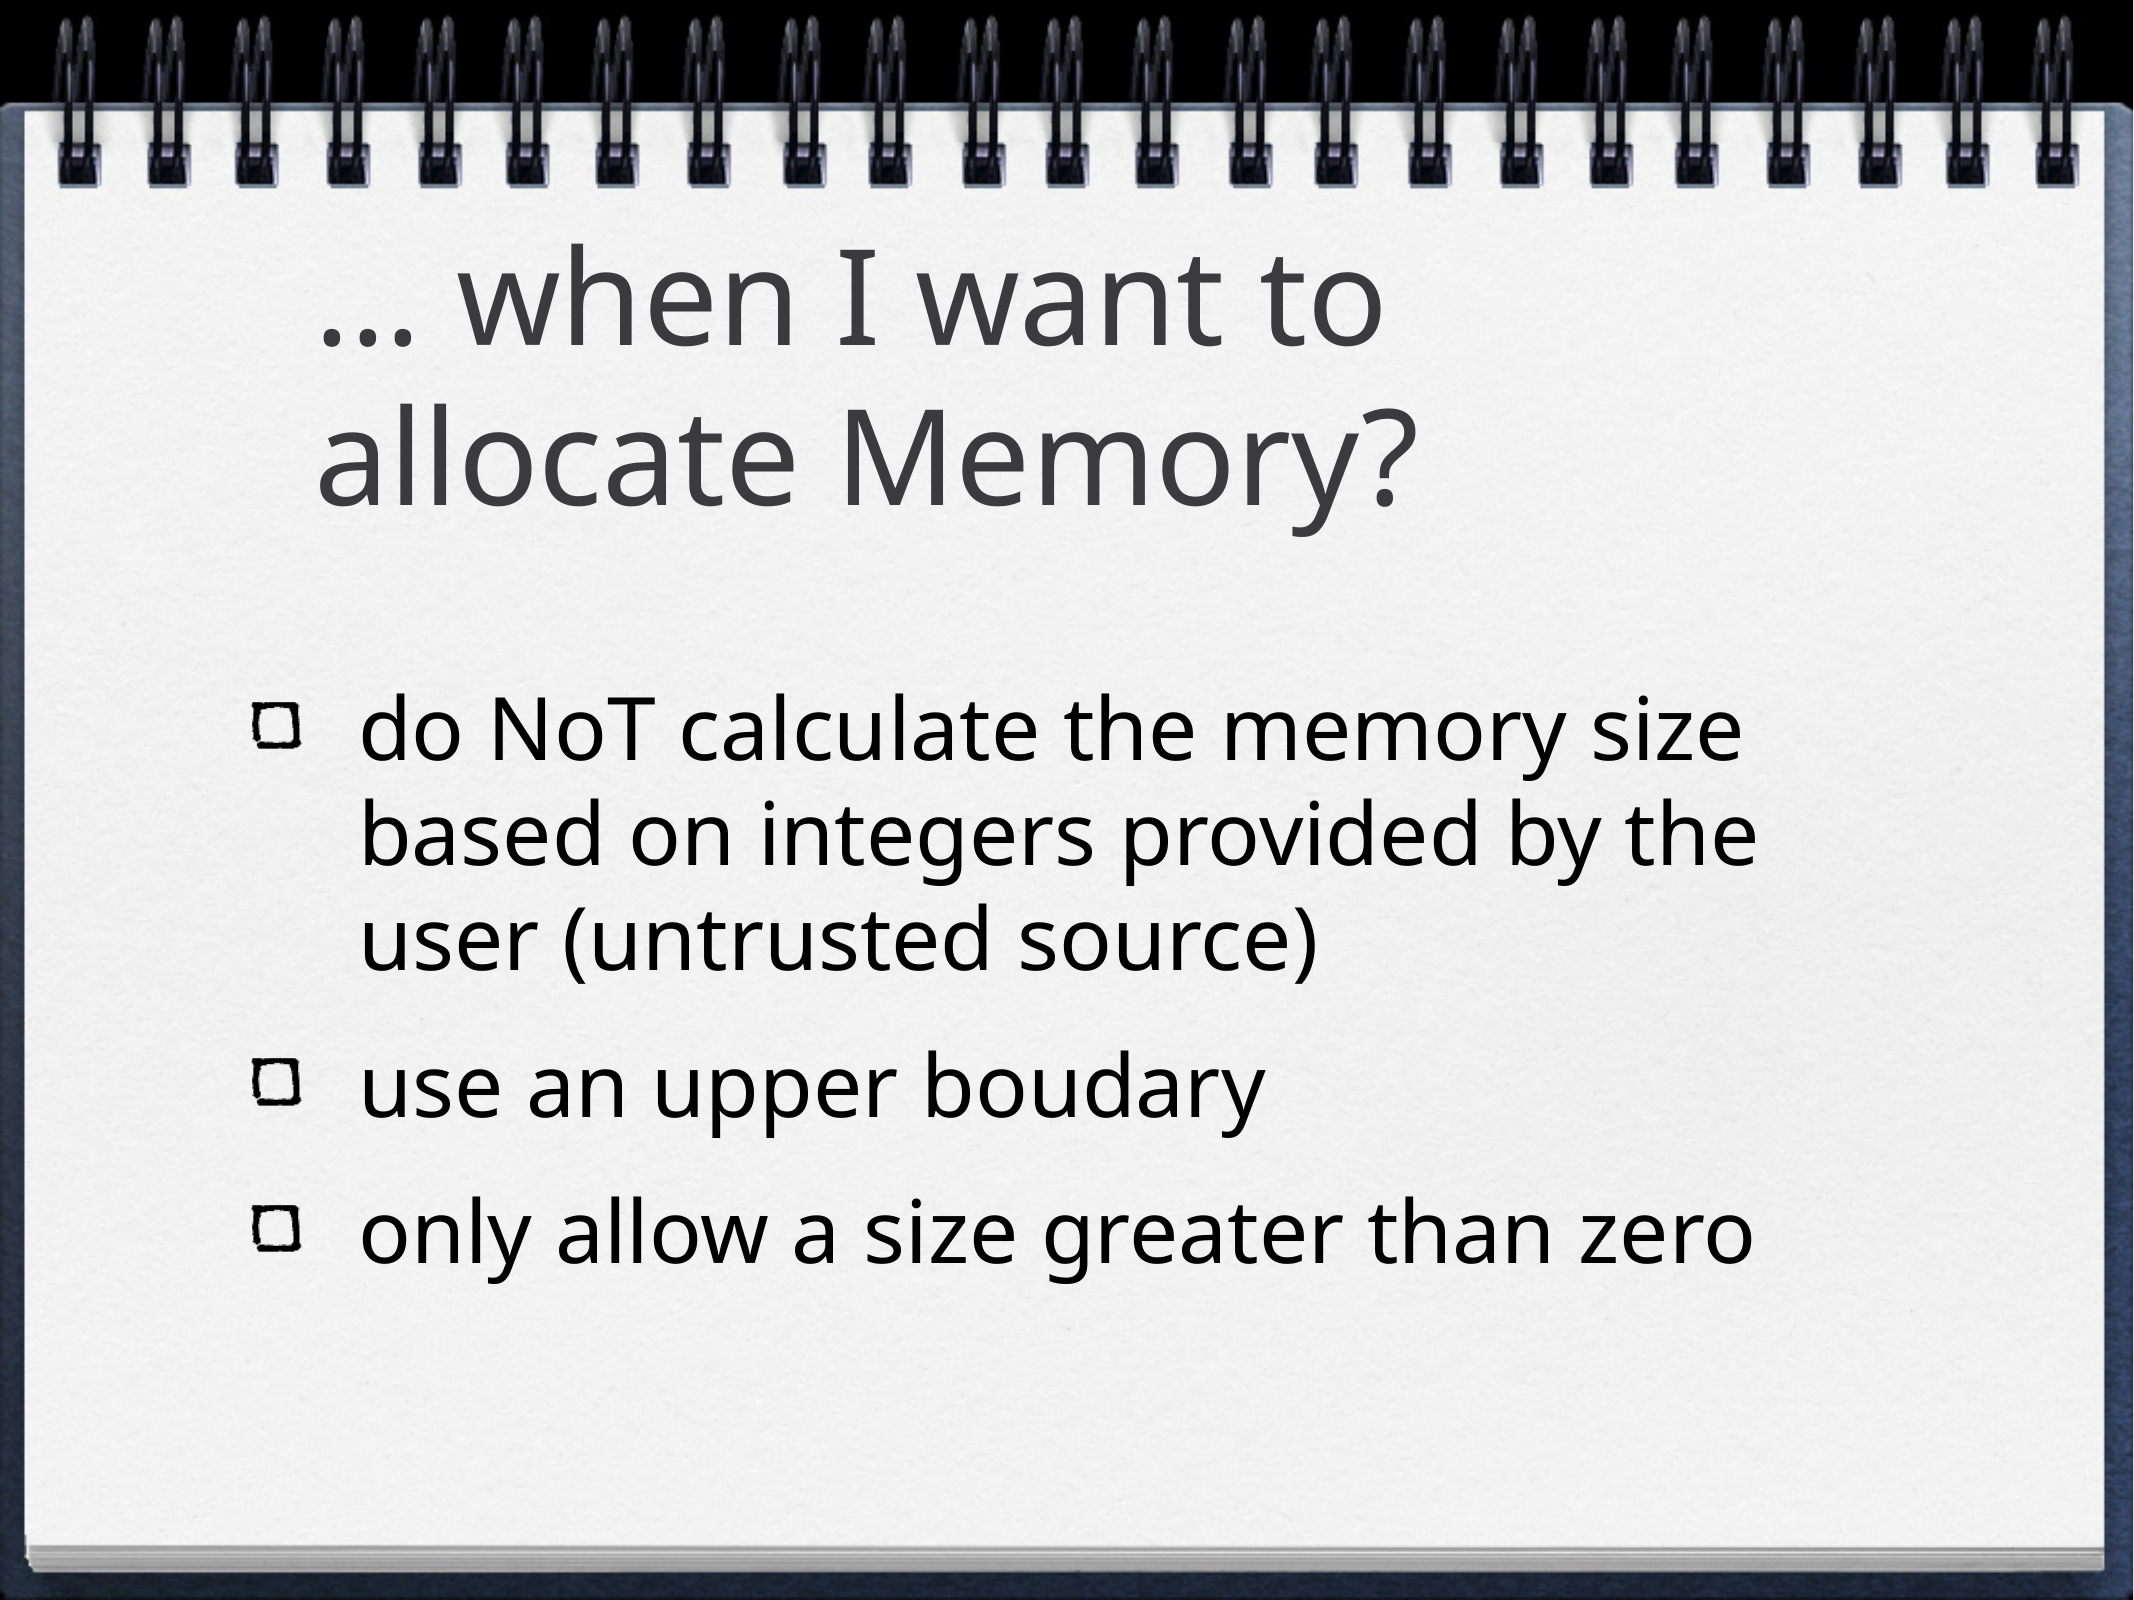

# ... when I want to allocate Memory?
do NoT calculate the memory size based on integers provided by the user (untrusted source)
use an upper boudary
only allow a size greater than zero